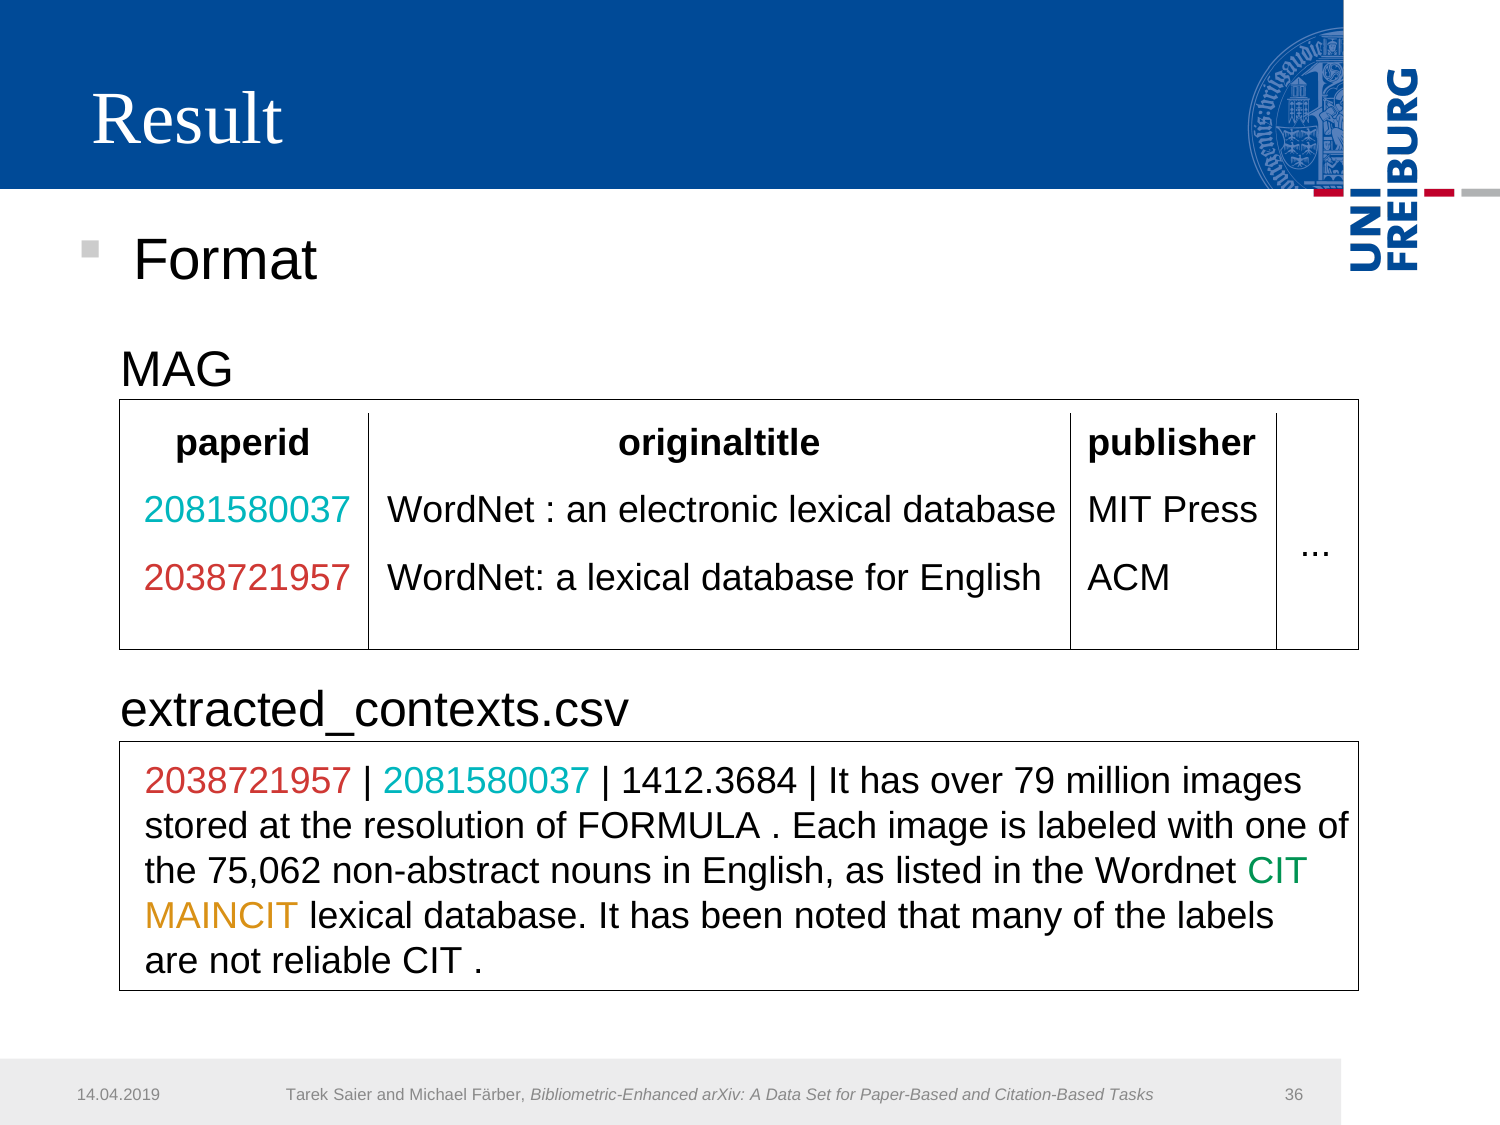

Result
Format
MAG
# A New Data Set
 paperid
2081580037
2038721957
 originaltitle
WordNet : an electronic lexical database
WordNet: a lexical database for English
publisher
MIT Press
ACM
...
extracted_contexts.csv
2038721957 | 2081580037 | 1412.3684 | It has over 79 million images stored at the resolution of FORMULA . Each image is labeled with one of the 75,062 non-abstract nouns in English, as listed in the Wordnet CIT
MAINCIT lexical database. It has been noted that many of the labels
are not reliable CIT .
Präsentationstitel
36